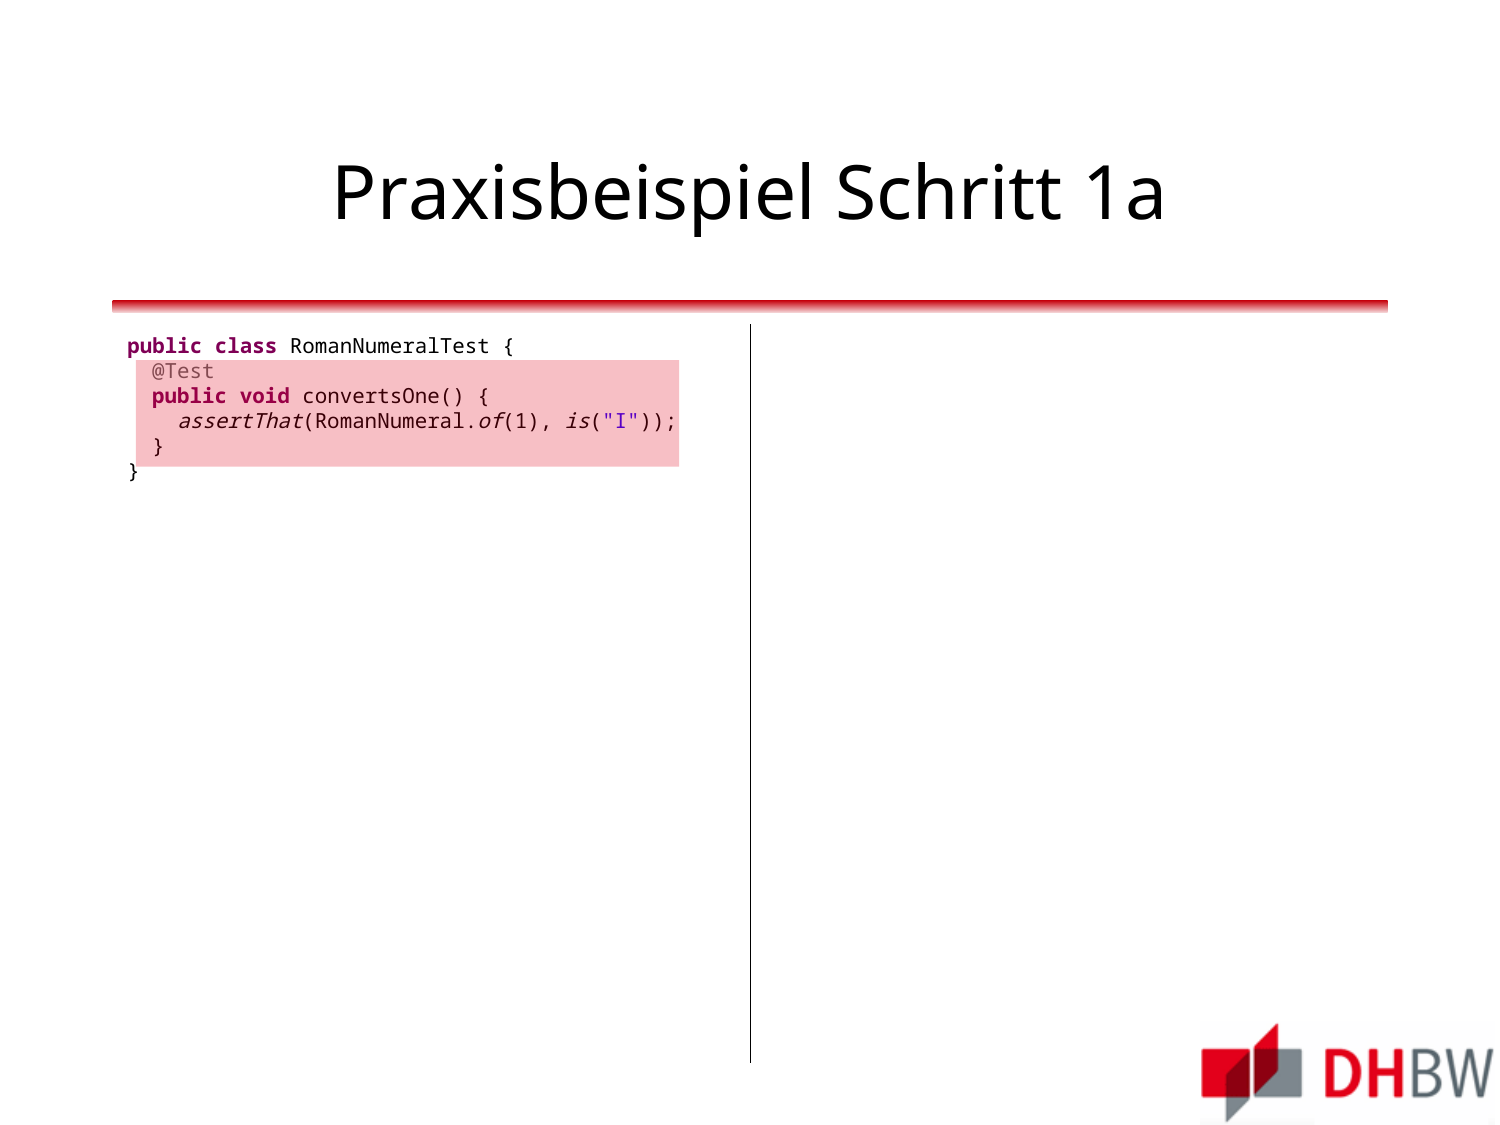

# Praxisbeispiel Schritt 1a
public class RomanNumeralTest {
 @Test
 public void convertsOne() {
 assertThat(RomanNumeral.of(1), is("I"));
 }
}